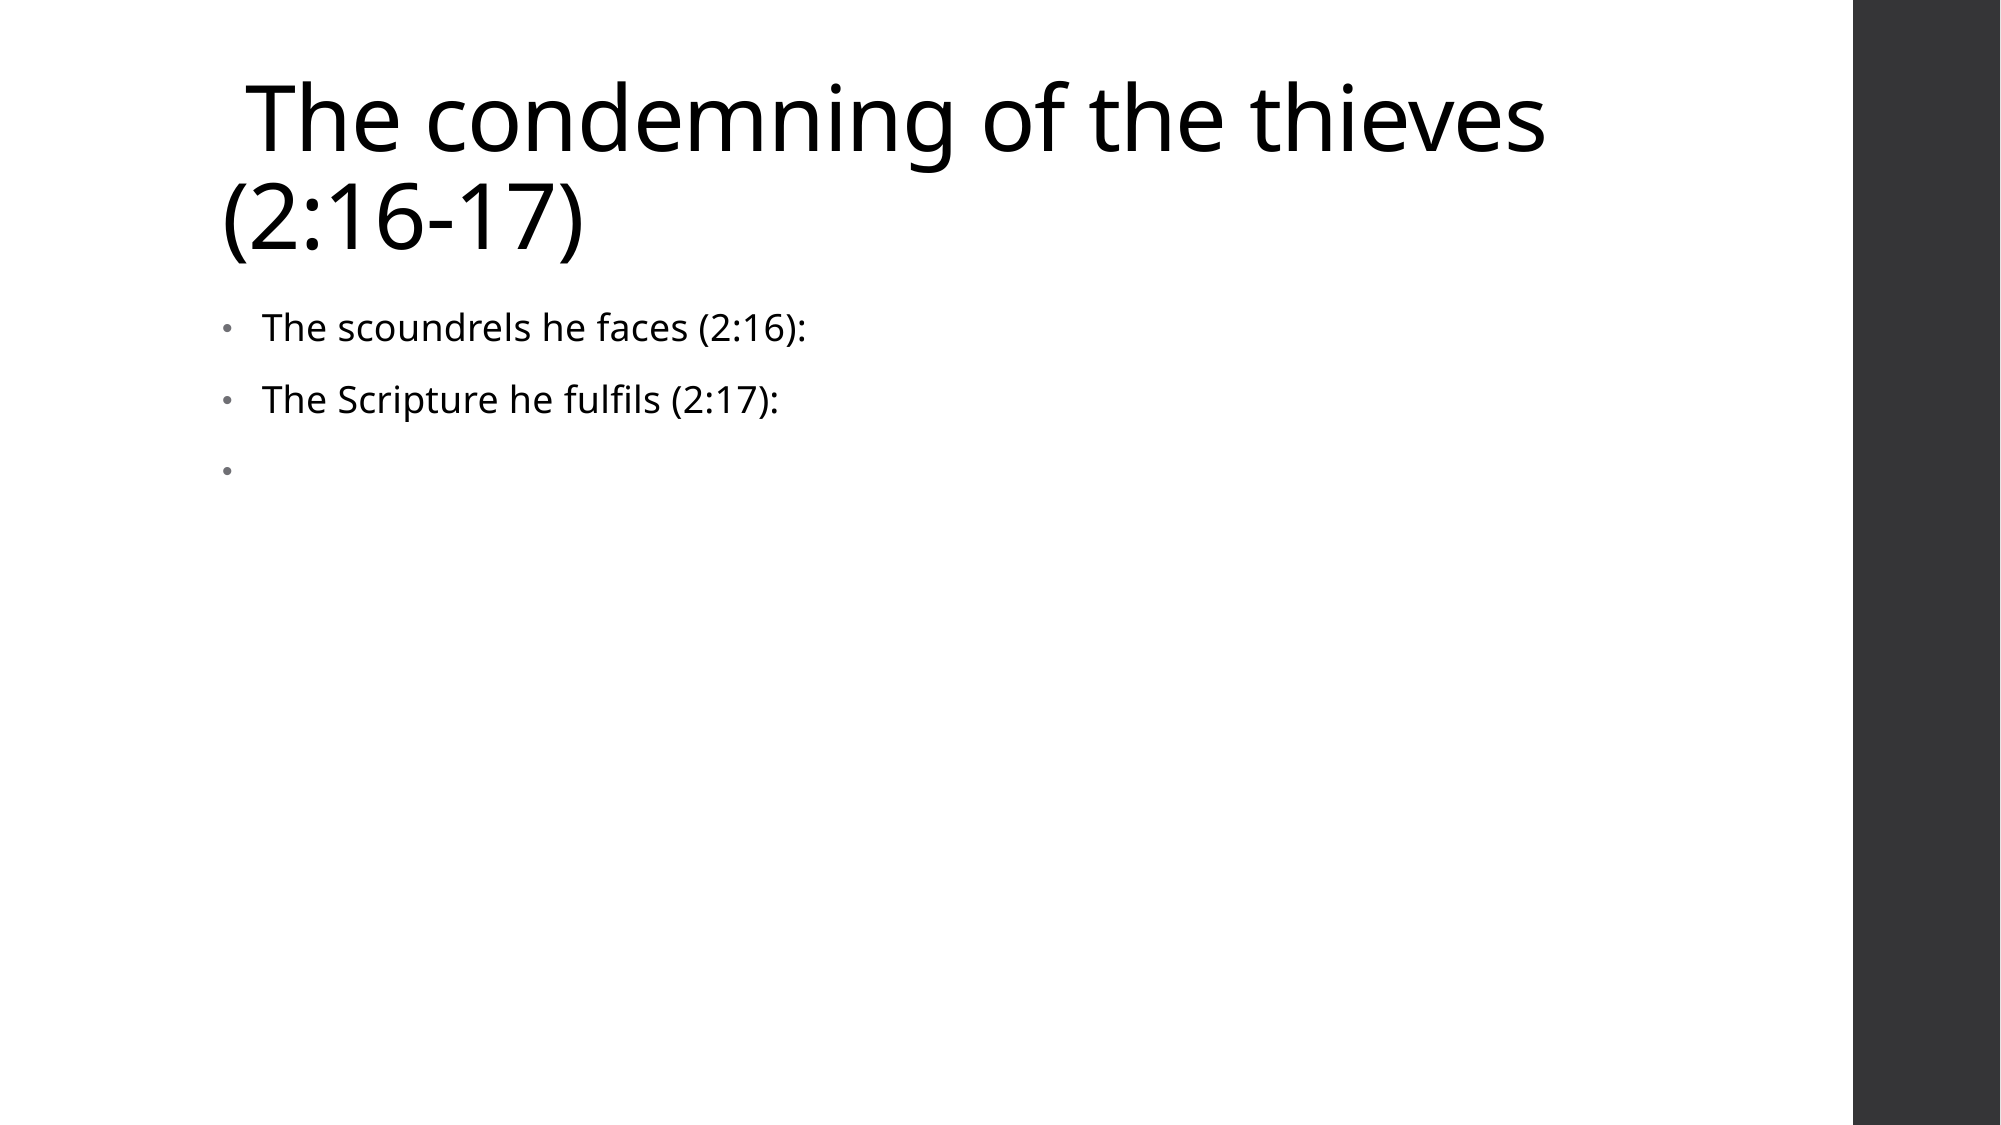

# The condemning of the thieves (2:16-17)
 The scoundrels he faces (2:16):
 The Scripture he fulfils (2:17):